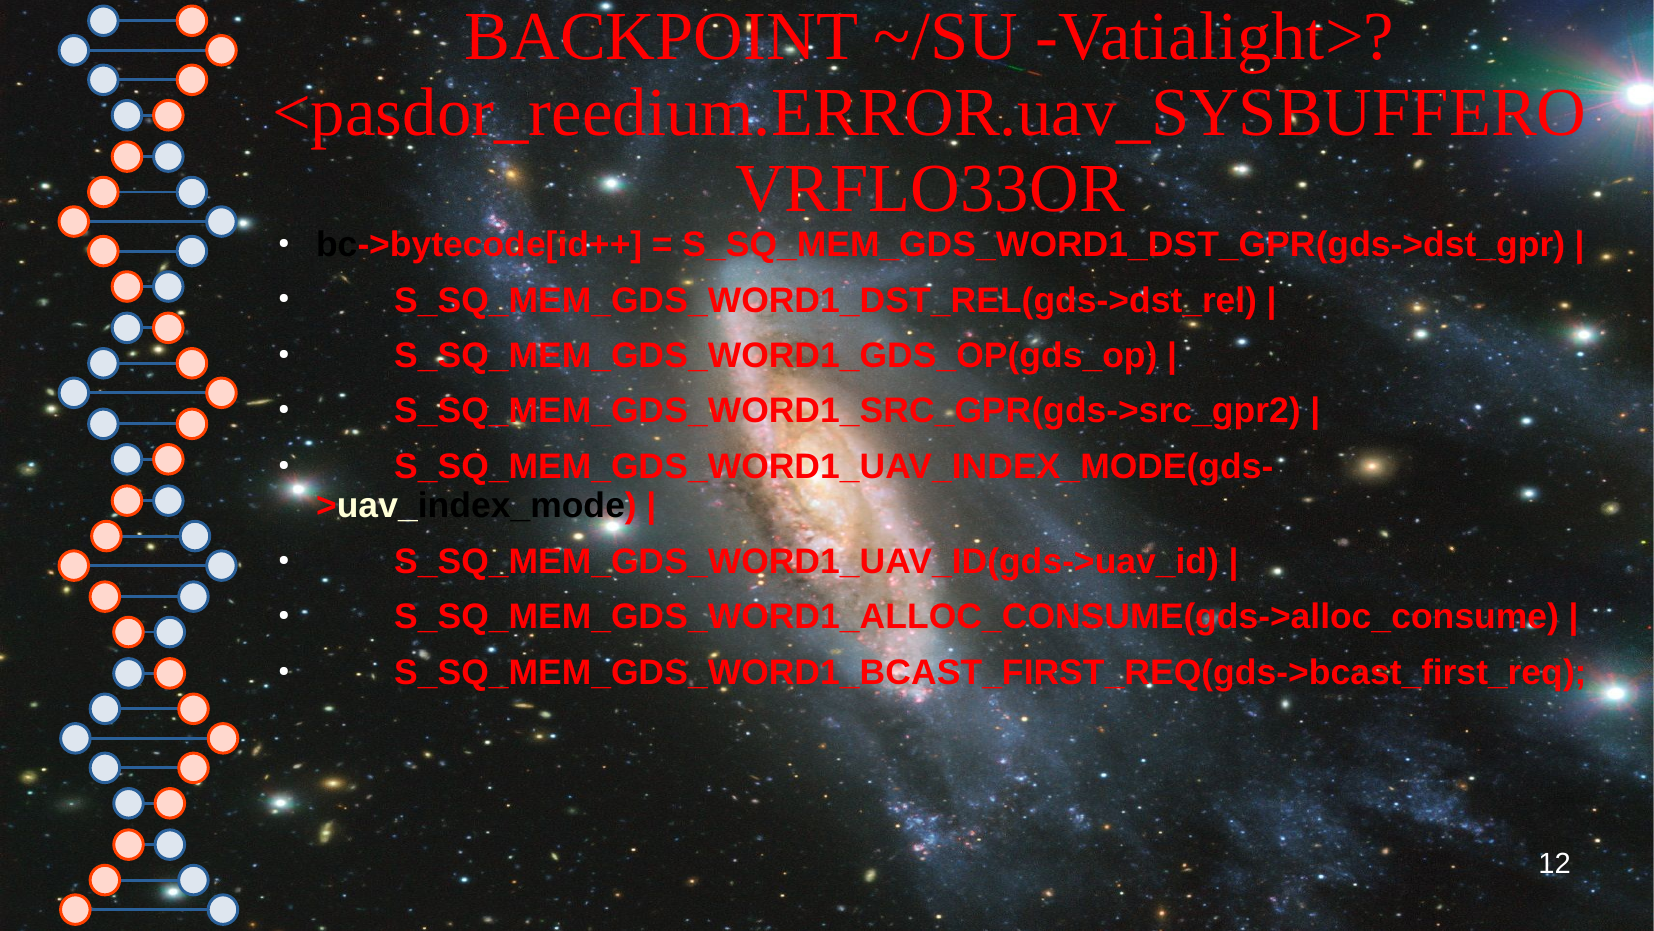

# BACKPOINT ~/SU -Vatialight>?<pasdor_reedium.ERROR.uav_SYSBUFFEROVRFLO33OR
bc->bytecode[id++] = S_SQ_MEM_GDS_WORD1_DST_GPR(gds->dst_gpr) |
 S_SQ_MEM_GDS_WORD1_DST_REL(gds->dst_rel) |
 S_SQ_MEM_GDS_WORD1_GDS_OP(gds_op) |
 S_SQ_MEM_GDS_WORD1_SRC_GPR(gds->src_gpr2) |
 S_SQ_MEM_GDS_WORD1_UAV_INDEX_MODE(gds->uav_index_mode) |
 S_SQ_MEM_GDS_WORD1_UAV_ID(gds->uav_id) |
 S_SQ_MEM_GDS_WORD1_ALLOC_CONSUME(gds->alloc_consume) |
 S_SQ_MEM_GDS_WORD1_BCAST_FIRST_REQ(gds->bcast_first_req);
12